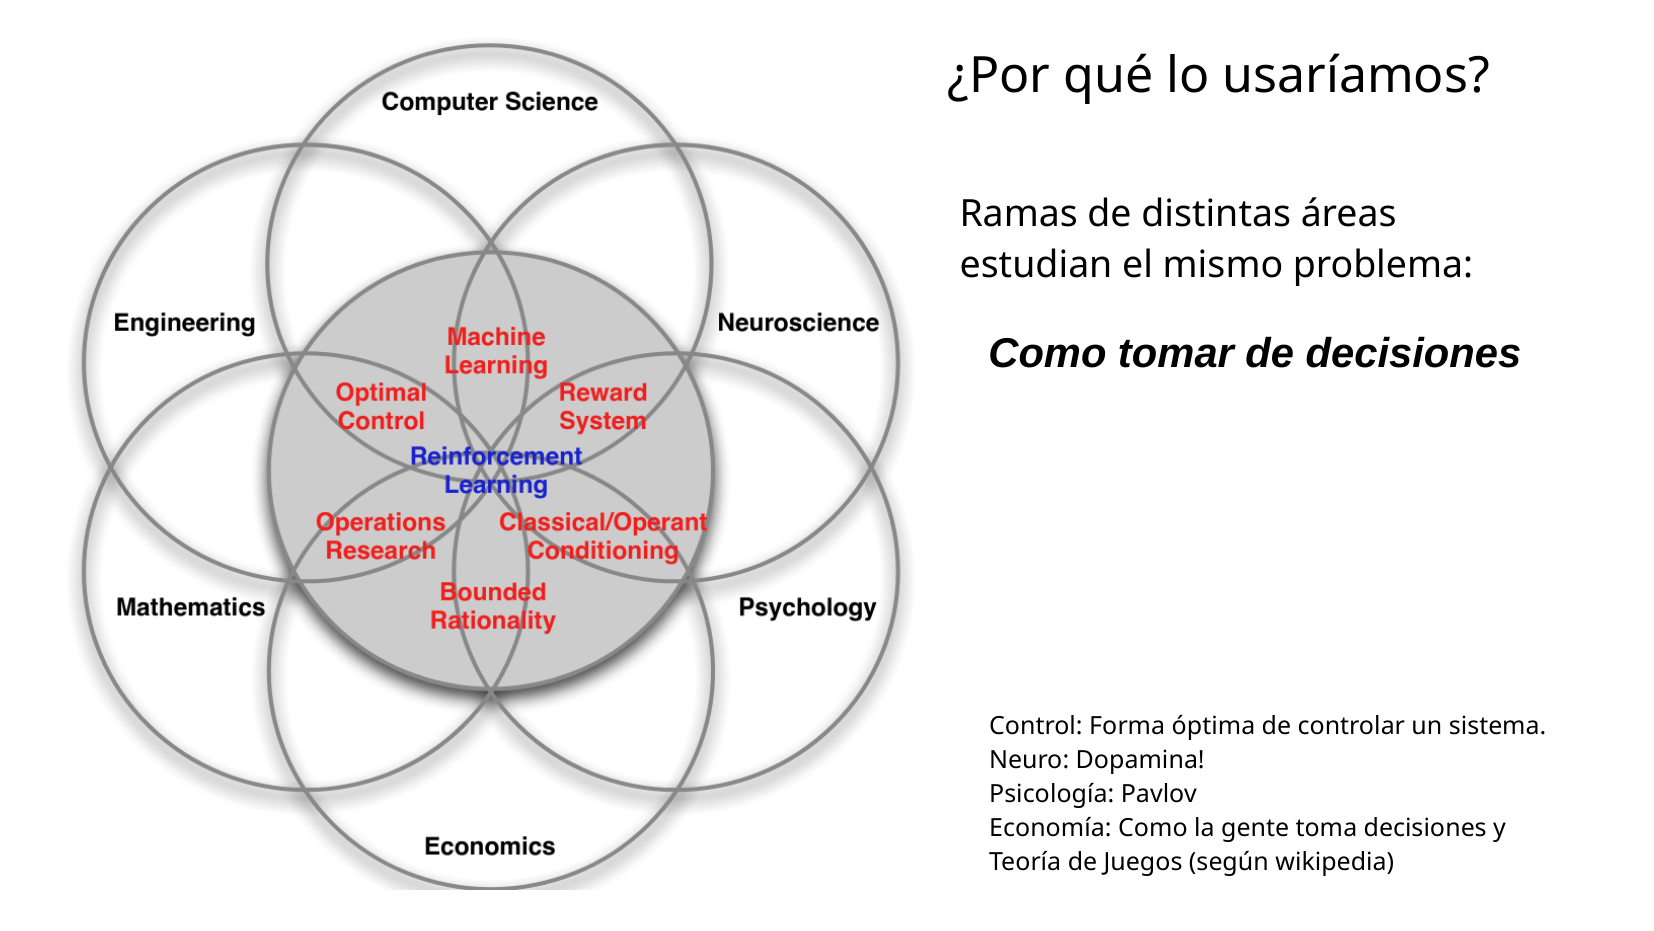

¿Por qué lo usaríamos?
Ramas de distintas áreas estudian el mismo problema:
Como tomar de decisiones
Control: Forma óptima de controlar un sistema.
Neuro: Dopamina!
Psicología: Pavlov
Economía: Como la gente toma decisiones y Teoría de Juegos (según wikipedia)